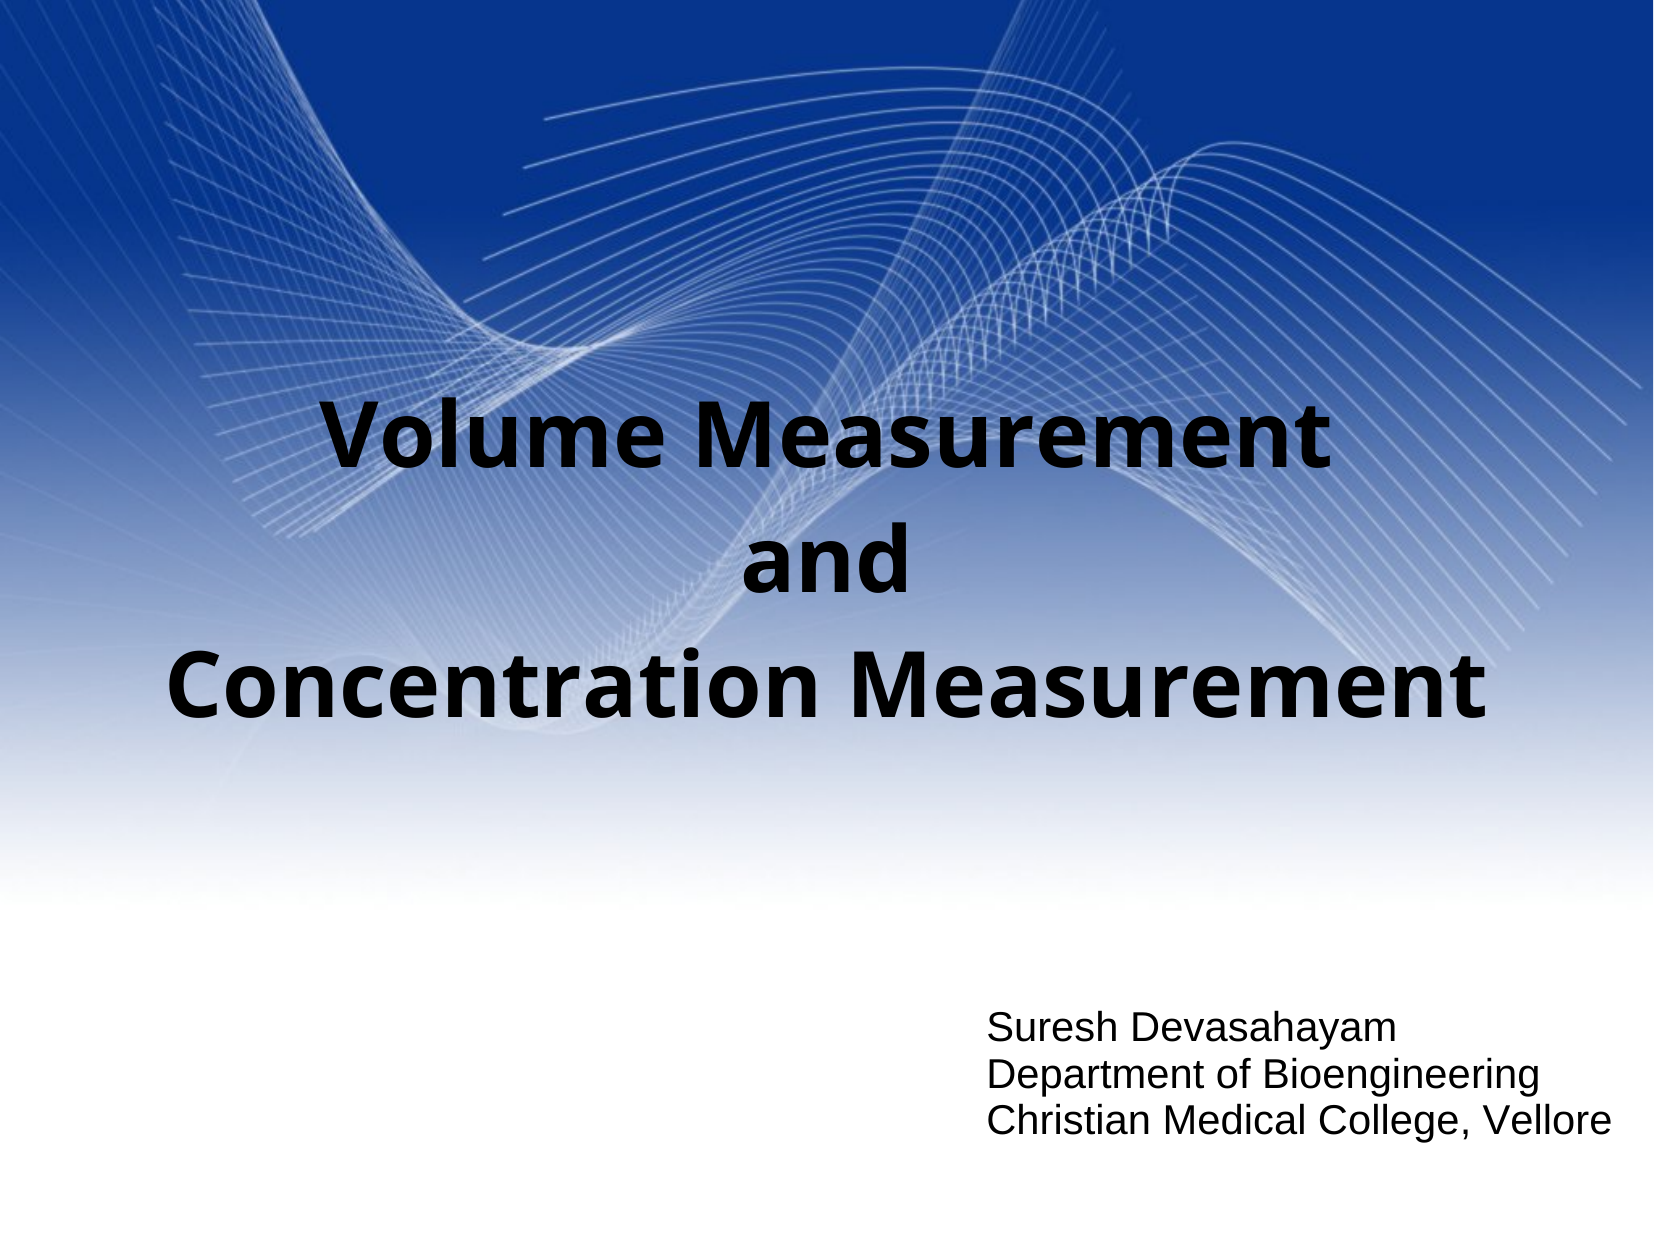

Volume Measurement
and
Concentration Measurement
# Suresh Devasahayam
Department of Bioengineering
Christian Medical College, Vellore